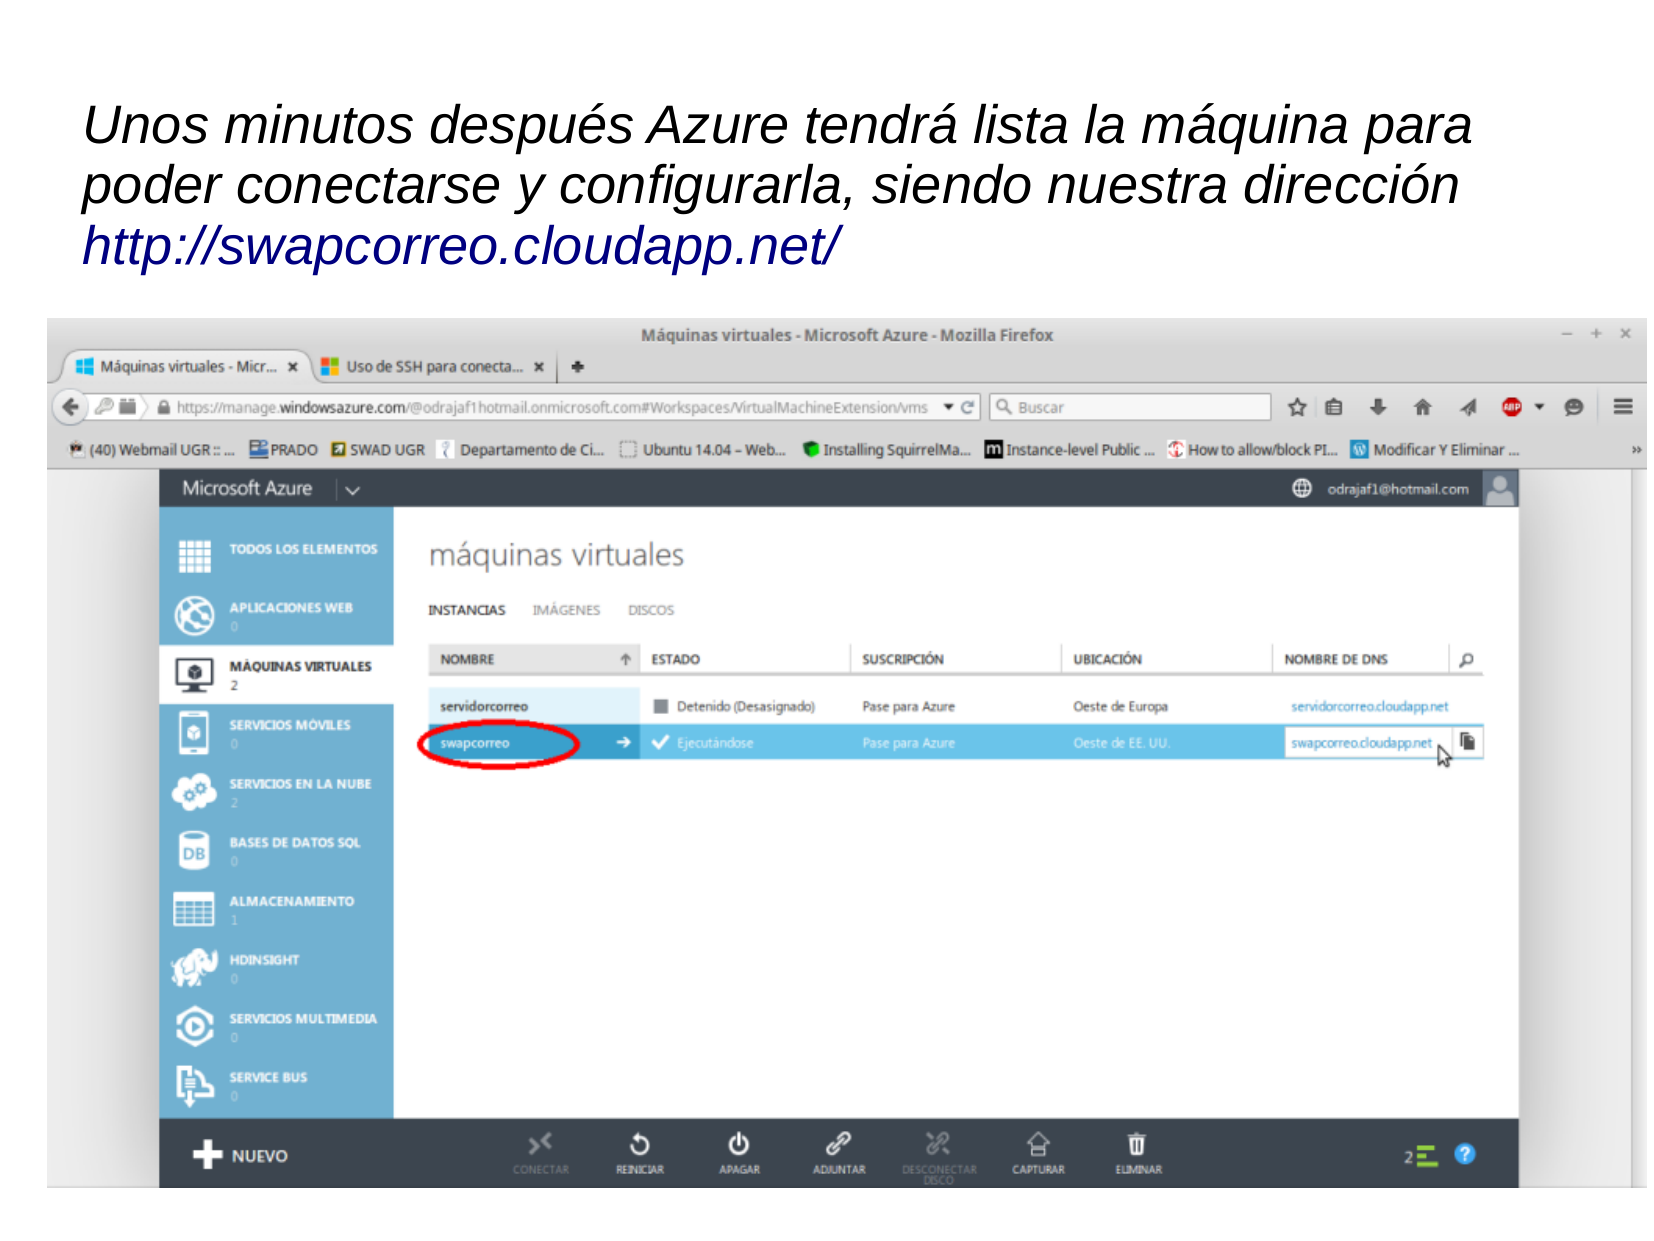

# Unos minutos después Azure tendrá lista la máquina para poder conectarse y configurarla, siendo nuestra dirección http://swapcorreo.cloudapp.net/